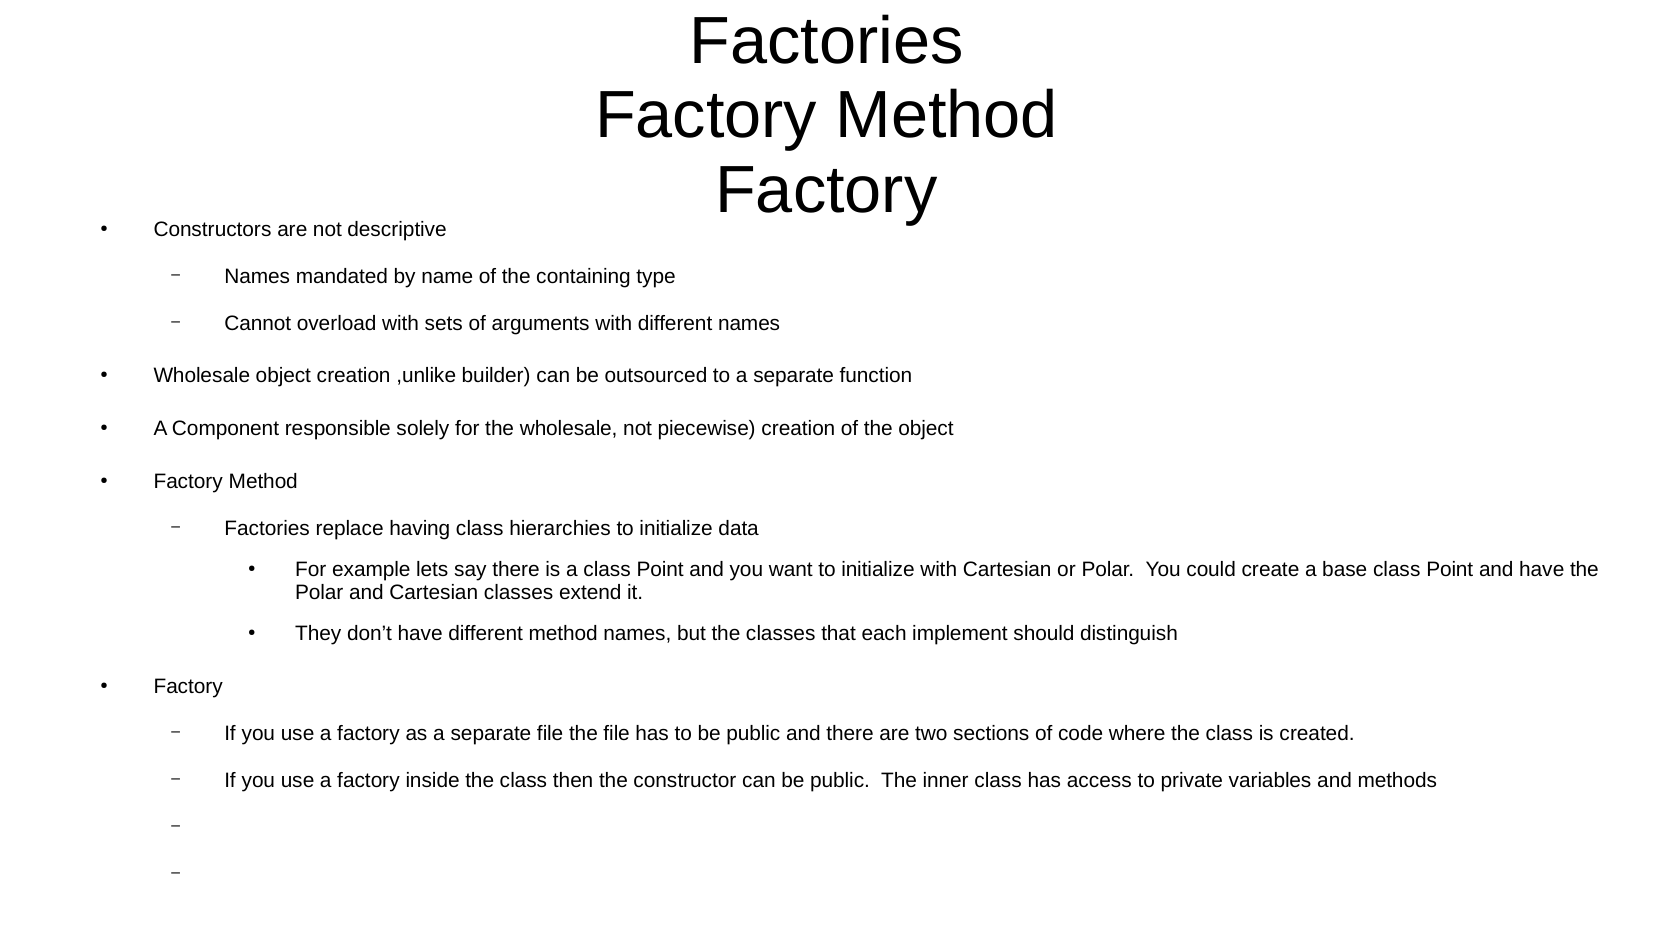

# Factories Factory Method Factory
Constructors are not descriptive
Names mandated by name of the containing type
Cannot overload with sets of arguments with different names
Wholesale object creation ,unlike builder) can be outsourced to a separate function
A Component responsible solely for the wholesale, not piecewise) creation of the object
Factory Method
Factories replace having class hierarchies to initialize data
For example lets say there is a class Point and you want to initialize with Cartesian or Polar. You could create a base class Point and have the Polar and Cartesian classes extend it.
They don’t have different method names, but the classes that each implement should distinguish
Factory
If you use a factory as a separate file the file has to be public and there are two sections of code where the class is created.
If you use a factory inside the class then the constructor can be public. The inner class has access to private variables and methods